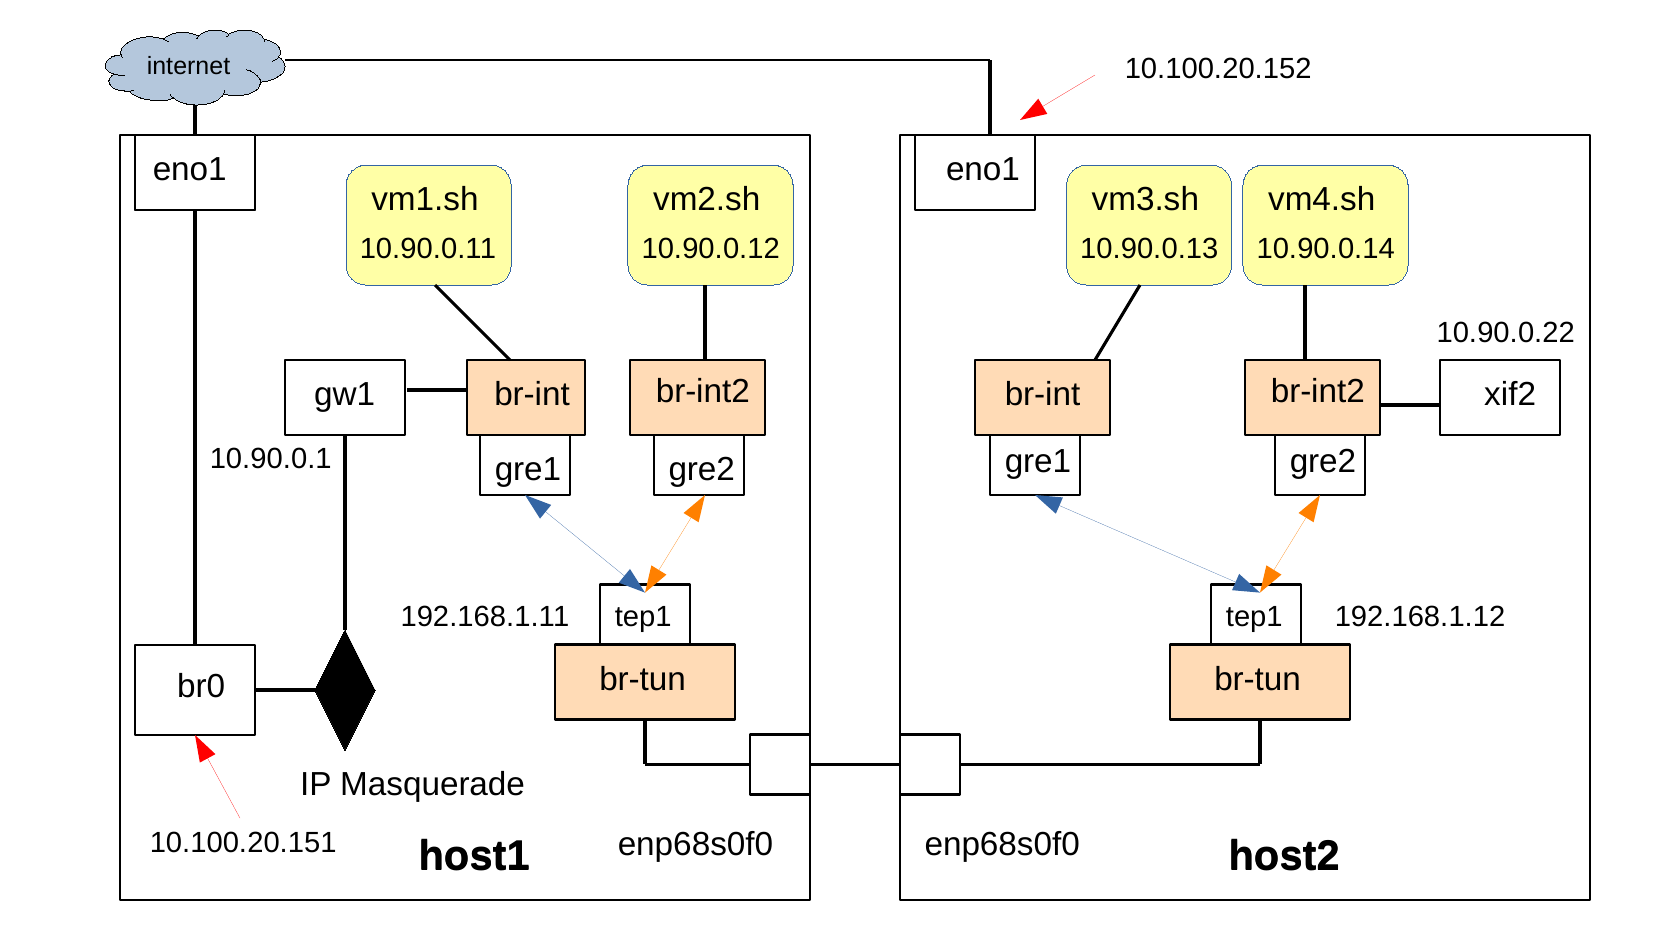

internet
10.100.20.152
eno1
eno1
eno1
vm1.sh
vm2.sh
vm3.sh
vm4.sh
10.90.0.11
10.90.0.12
10.90.0.13
10.90.0.14
10.90.0.22
br-int2
br-int2
gw1
br-int
br-int
xif2
10.90.0.1
gre1
gre2
gre1
gre2
192.168.1.11
tep1
tep1
192.168.1.12
br-tun
br-tun
br0
IP Masquerade
enp68s0f0
enp68s0f0
10.100.20.151
host1
host2
host1
host2